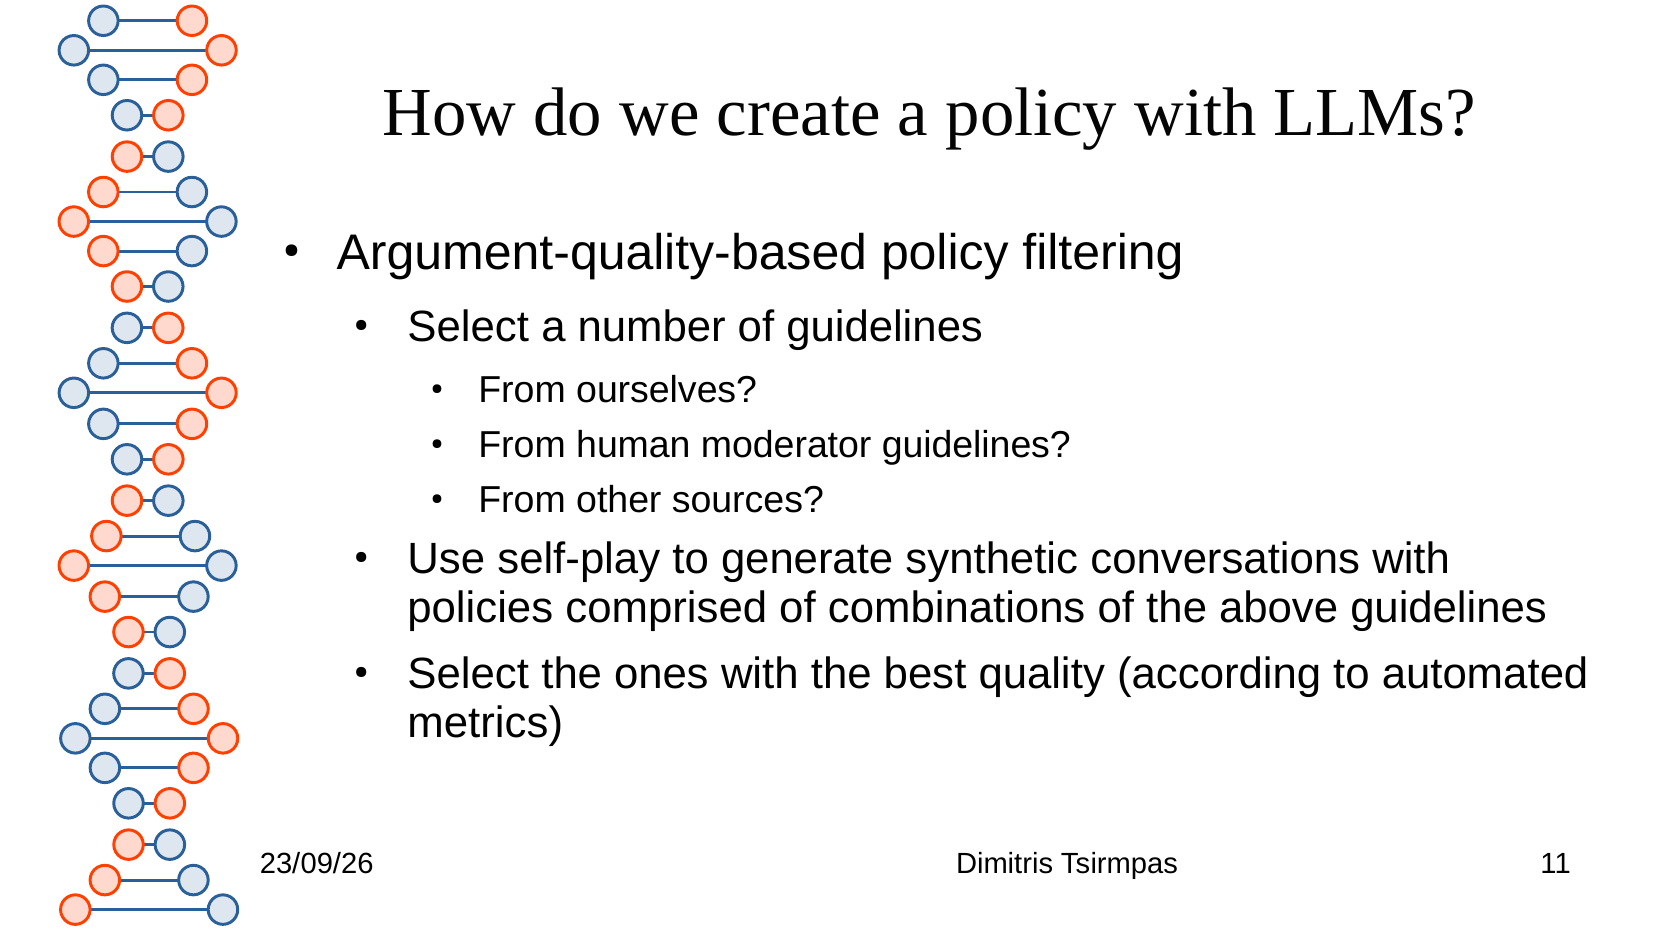

# How do we create a policy with LLMs?
Argument-quality-based policy filtering
Select a number of guidelines
From ourselves?
From human moderator guidelines?
From other sources?
Use self-play to generate synthetic conversations with policies comprised of combinations of the above guidelines
Select the ones with the best quality (according to automated metrics)
Dimitris Tsirmpas
11